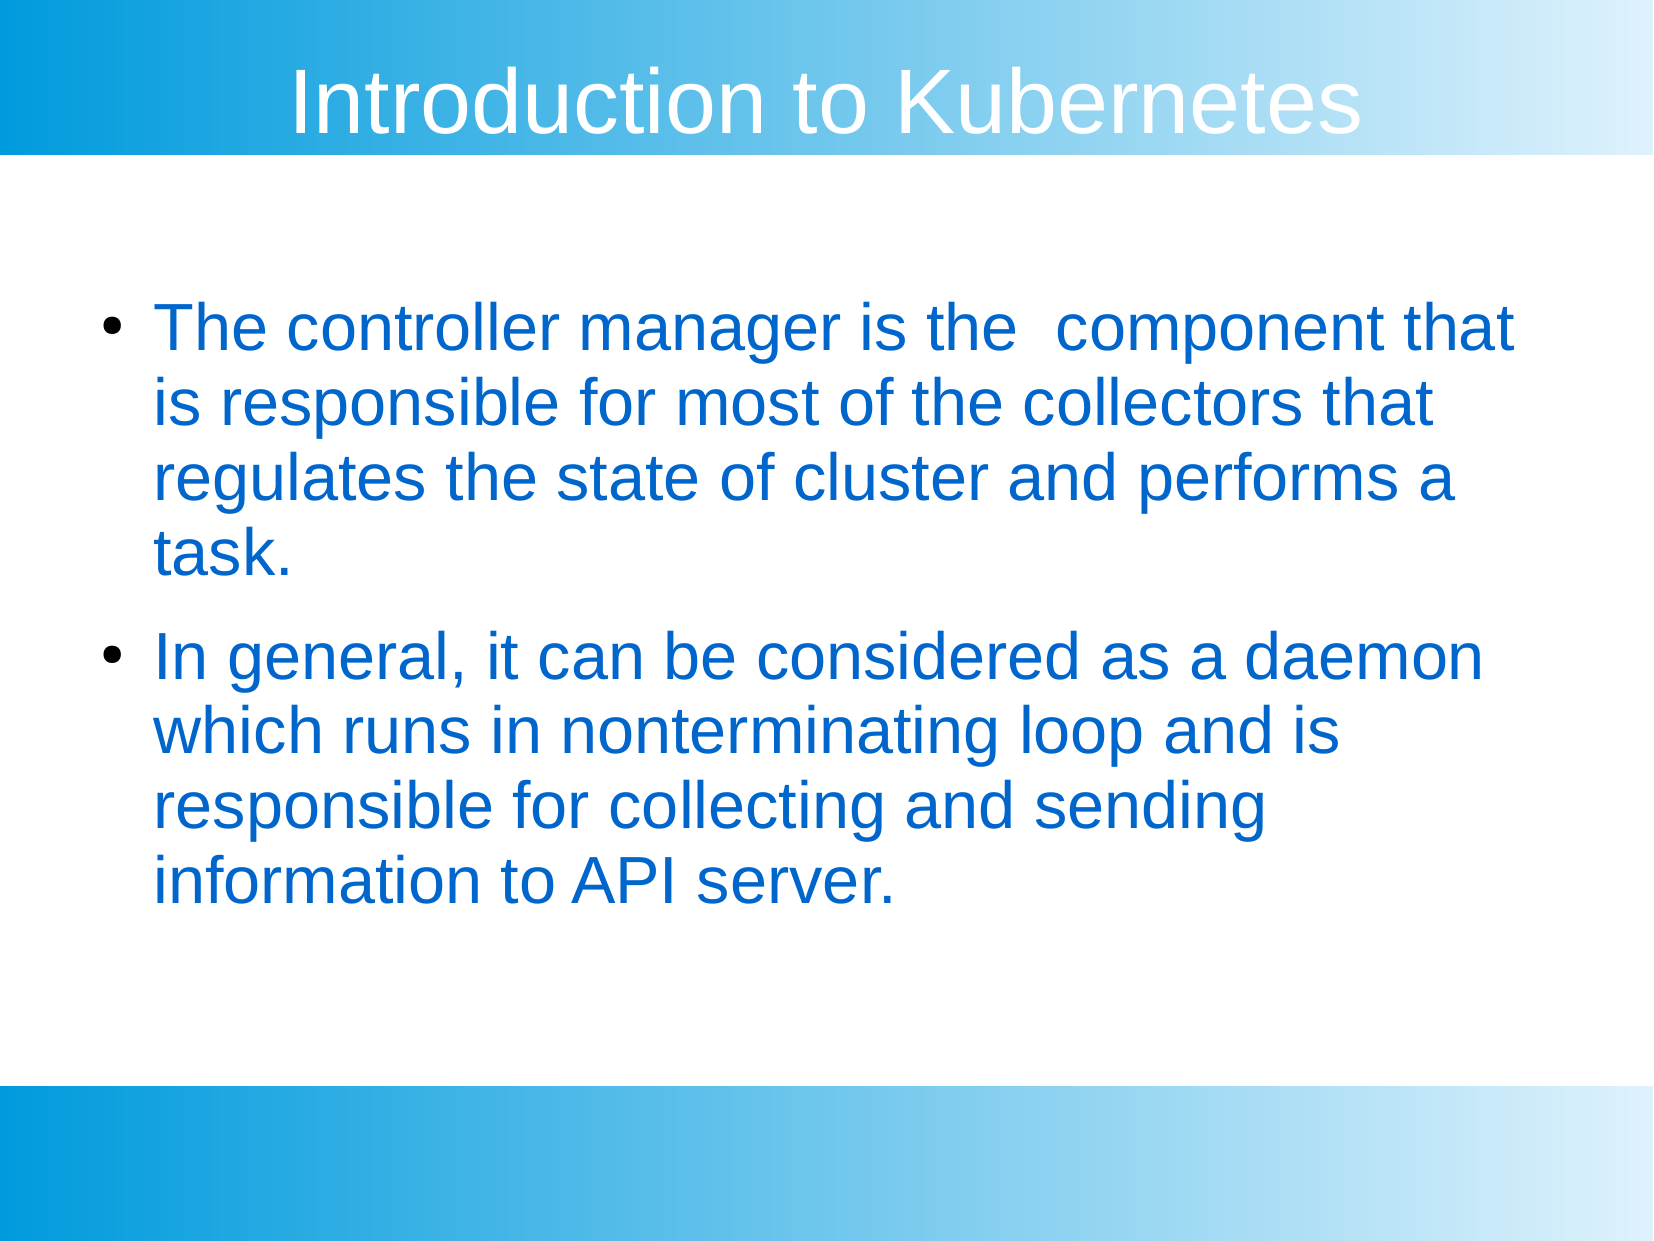

# Introduction to Kubernetes
The controller manager is the component that is responsible for most of the collectors that regulates the state of cluster and performs a task.
In general, it can be considered as a daemon which runs in nonterminating loop and is responsible for collecting and sending information to API server.